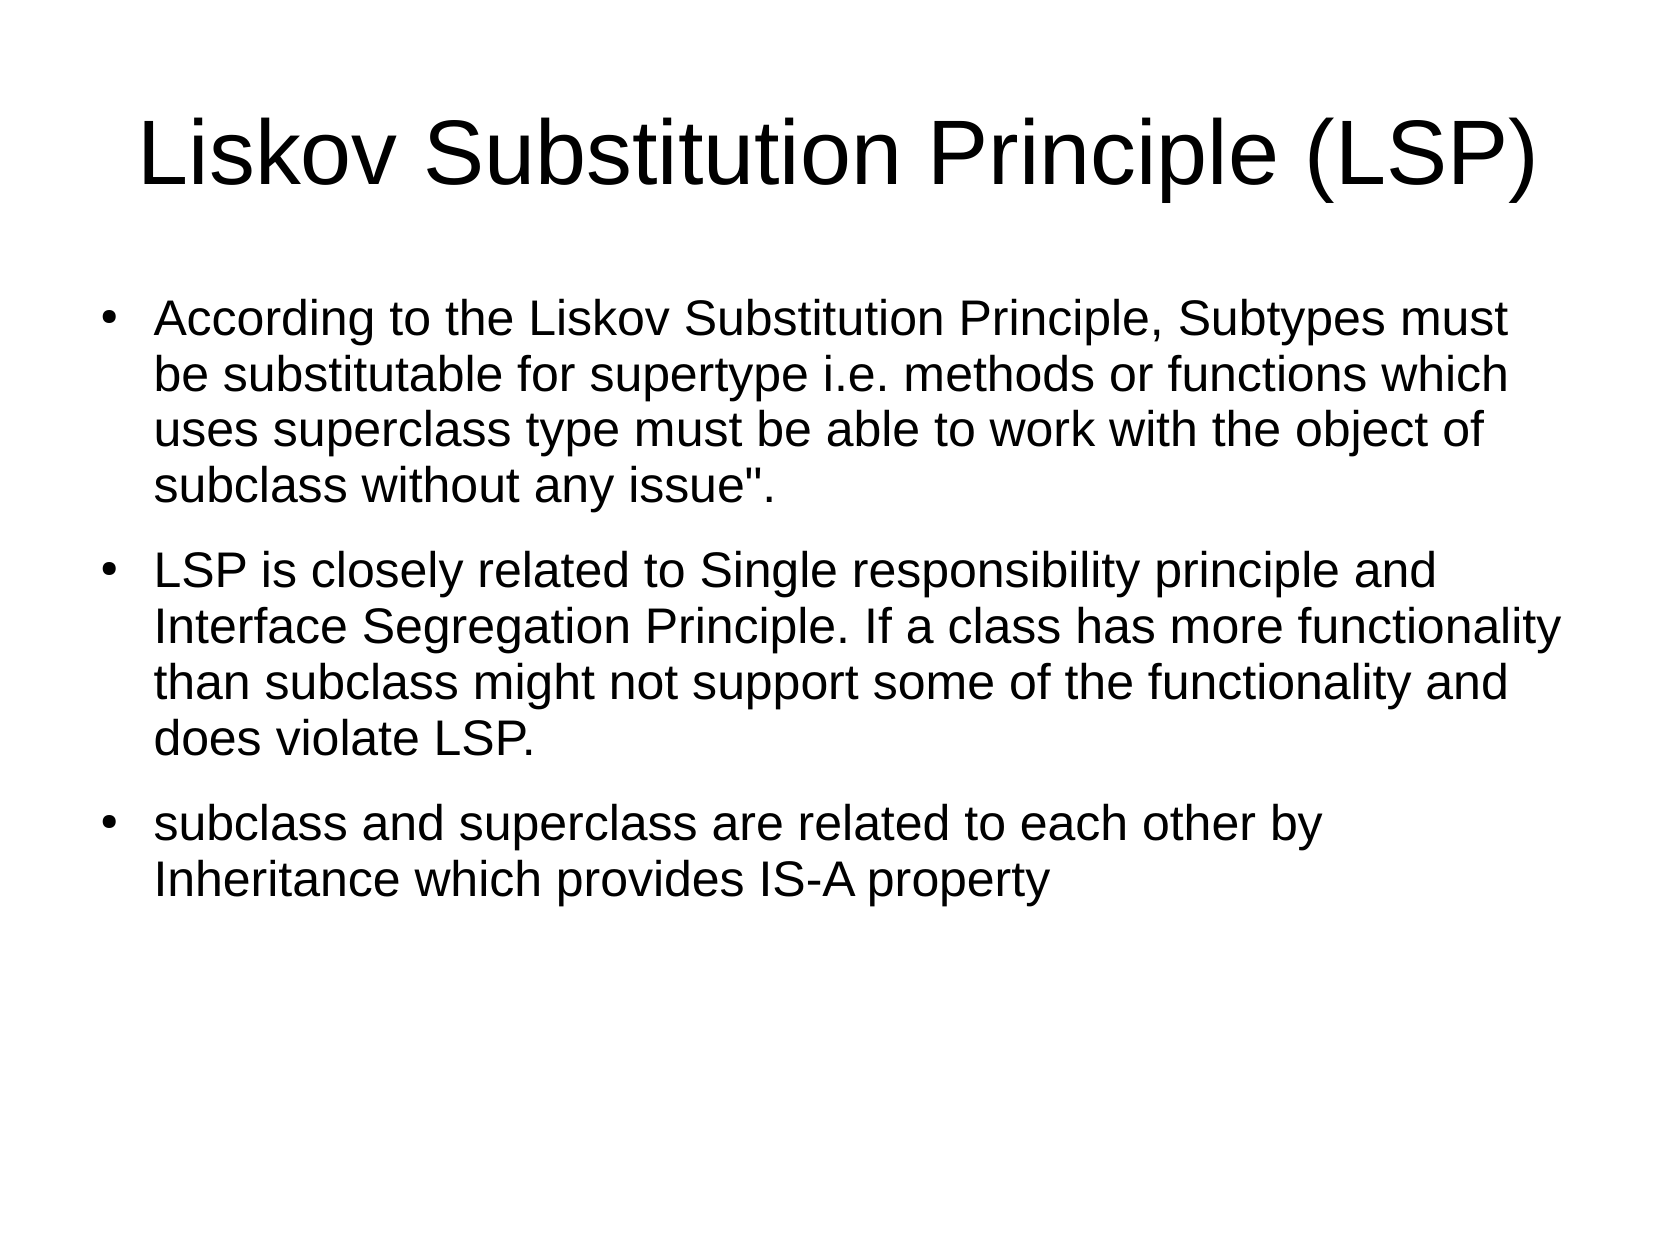

# Liskov Substitution Principle (LSP)
According to the Liskov Substitution Principle, Subtypes must be substitutable for supertype i.e. methods or functions which uses superclass type must be able to work with the object of subclass without any issue".
LSP is closely related to Single responsibility principle and Interface Segregation Principle. If a class has more functionality than subclass might not support some of the functionality and does violate LSP.
subclass and superclass are related to each other by Inheritance which provides IS-A property